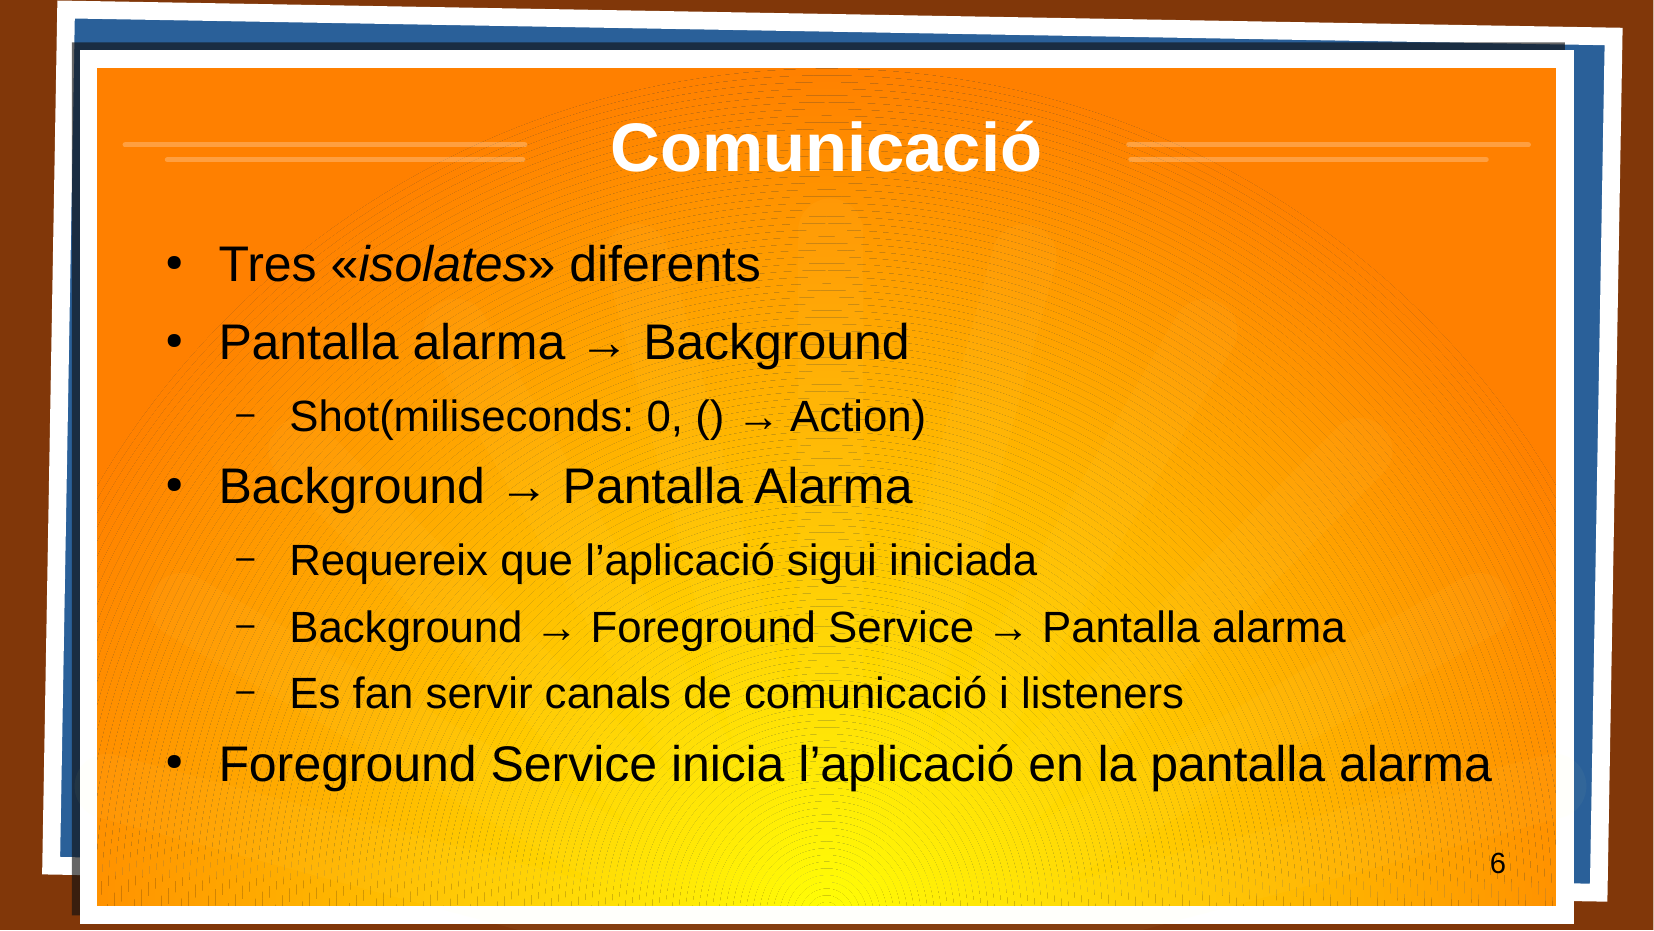

# Comunicació
Tres «isolates» diferents
Pantalla alarma → Background
Shot(miliseconds: 0, () → Action)
Background → Pantalla Alarma
Requereix que l’aplicació sigui iniciada
Background → Foreground Service → Pantalla alarma
Es fan servir canals de comunicació i listeners
Foreground Service inicia l’aplicació en la pantalla alarma
6